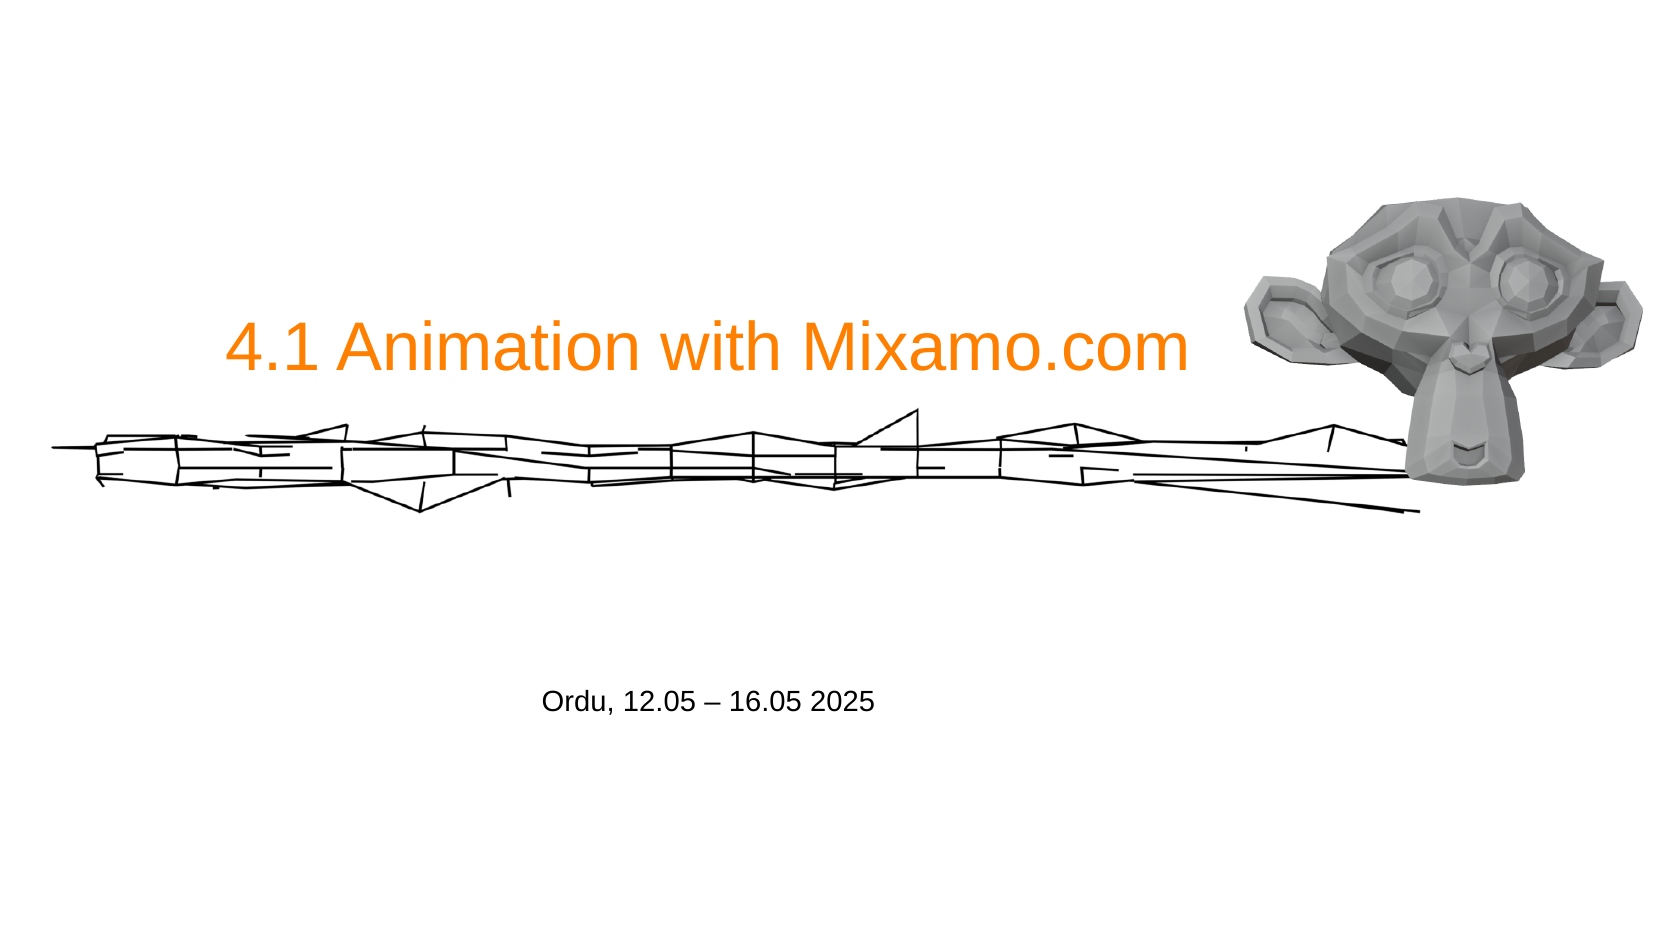

# 4.1 Animation with Mixamo.com
Ordu, 12.05 – 16.05 2025